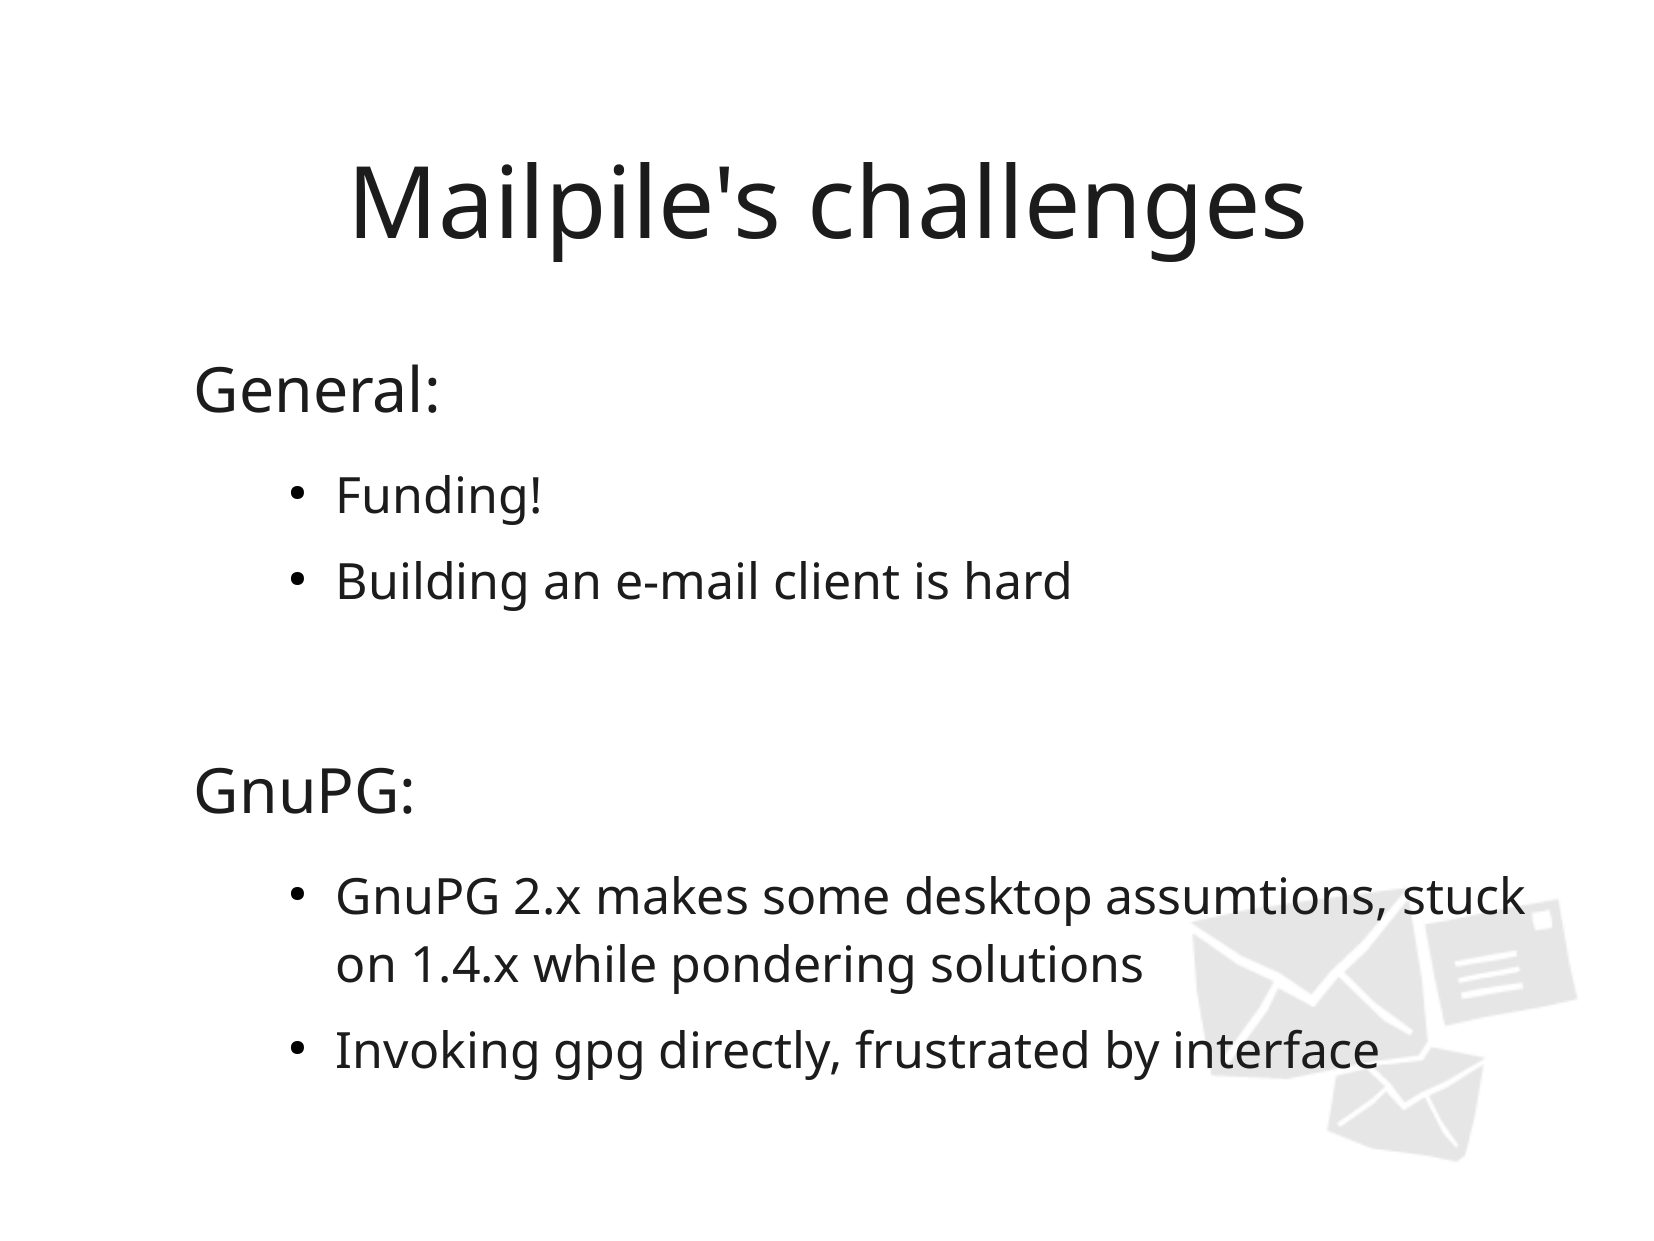

# Mailpile's challenges
General:
Funding!
Building an e-mail client is hard
GnuPG:
GnuPG 2.x makes some desktop assumtions, stuck on 1.4.x while pondering solutions
Invoking gpg directly, frustrated by interface